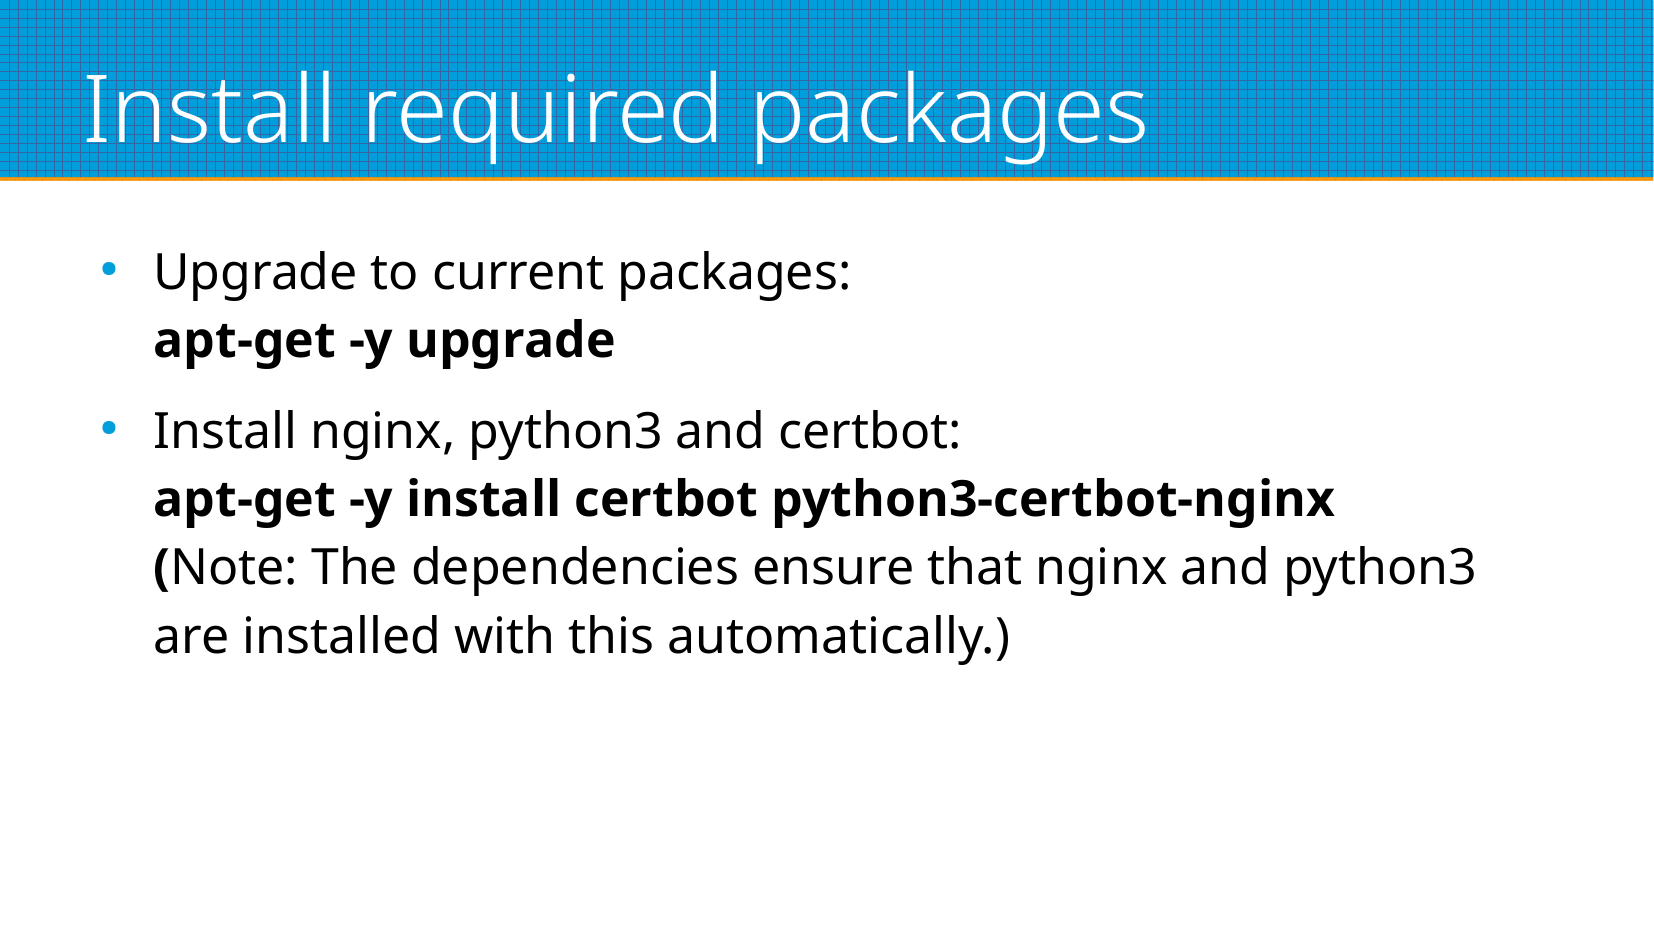

# Install required packages
Upgrade to current packages:
apt-get -y upgrade
Install nginx, python3 and certbot:
apt-get -y install certbot python3-certbot-nginx
(Note: The dependencies ensure that nginx and python3 are installed with this automatically.)